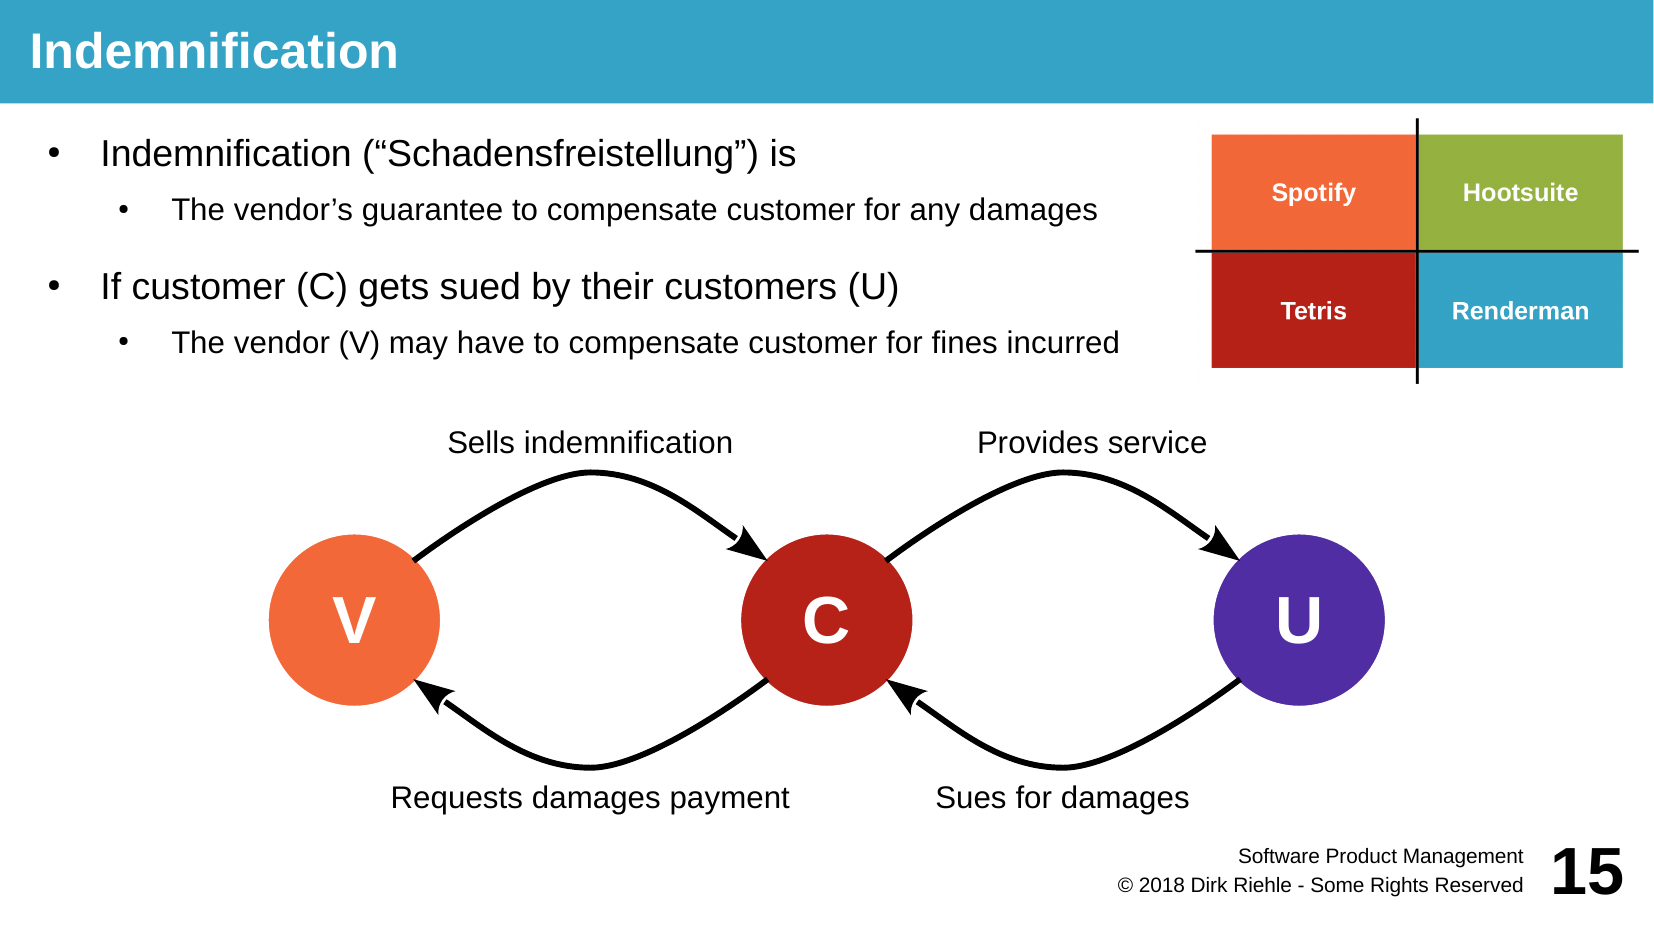

# Indemnification
Indemnification (“Schadensfreistellung”) is
The vendor’s guarantee to compensate customer for any damages
If customer (C) gets sued by their customers (U)
The vendor (V) may have to compensate customer for fines incurred
Sells indemnification
Provides service
V
C
U
Requests damages payment
Sues for damages
Software Product Management
15
© 2018 Dirk Riehle - Some Rights Reserved